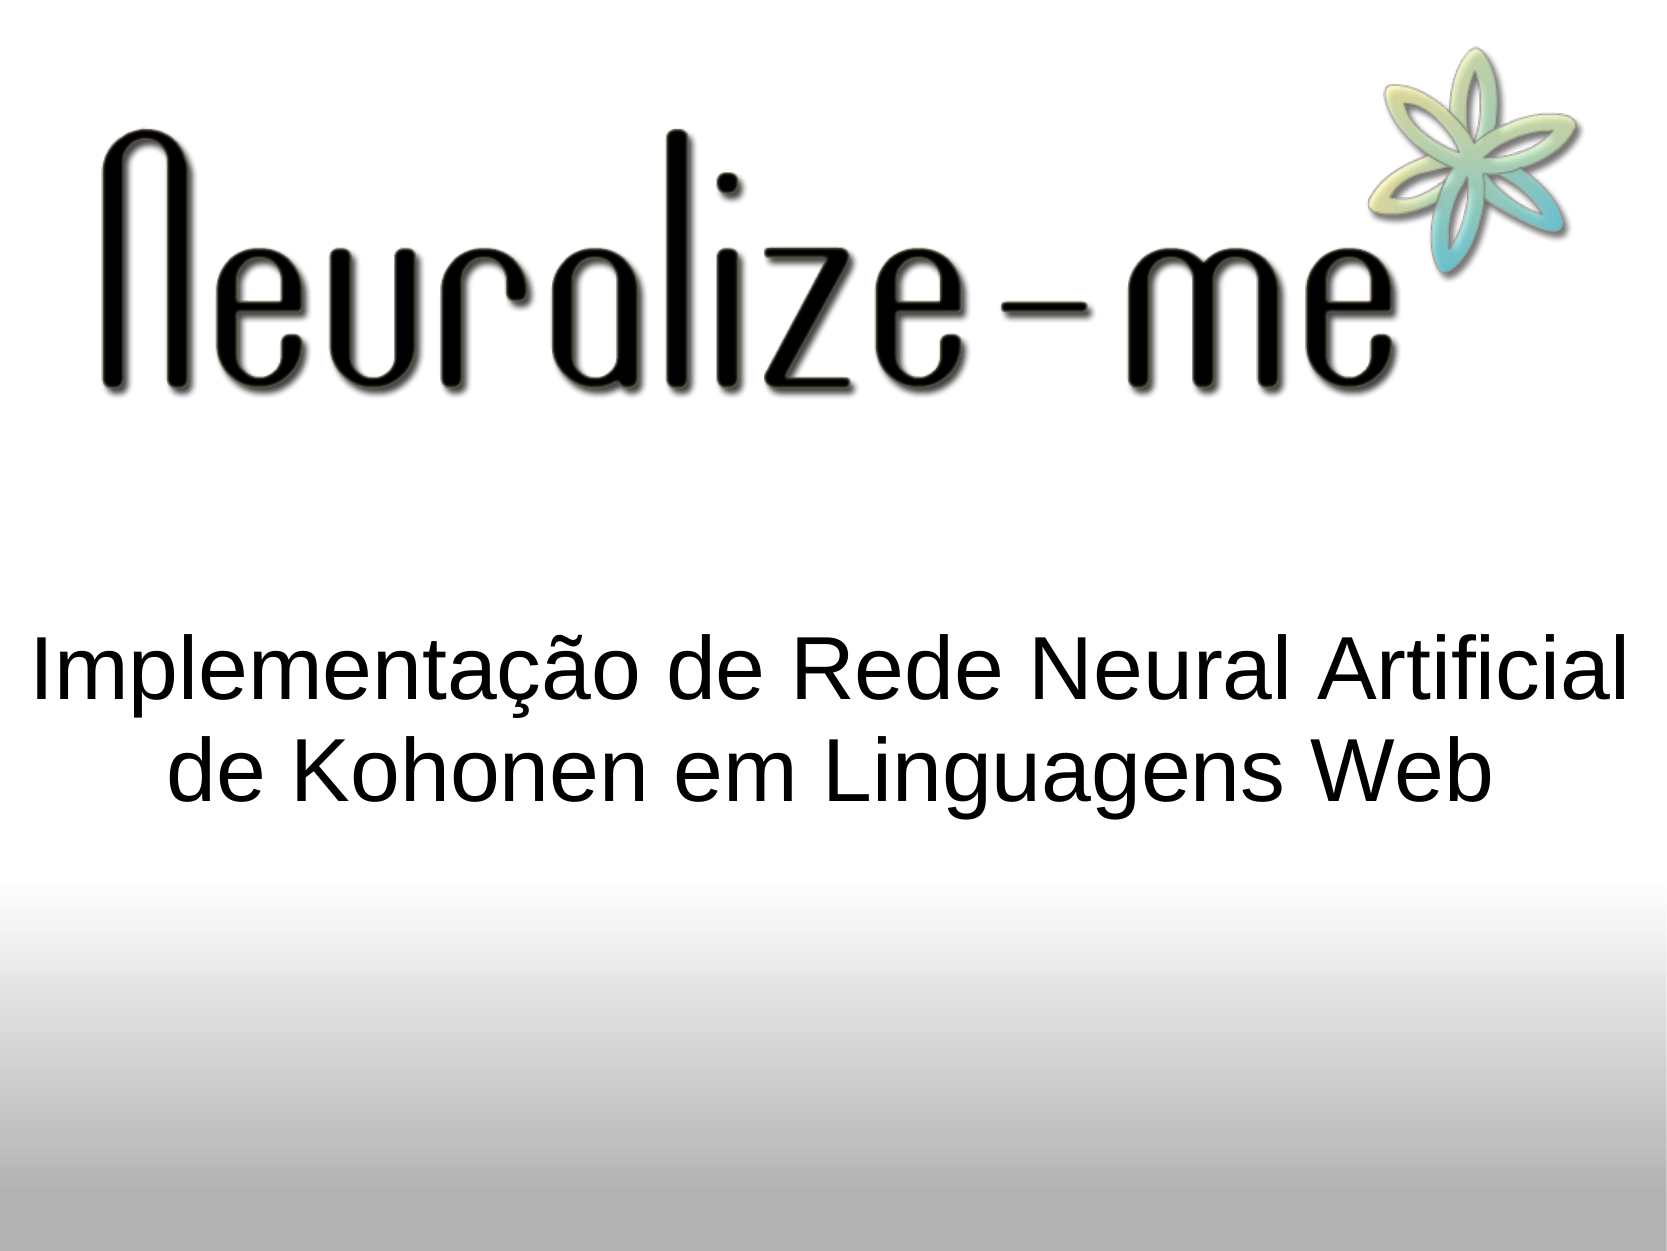

# Implementação de Rede Neural Artificial de Kohonen em Linguagens Web